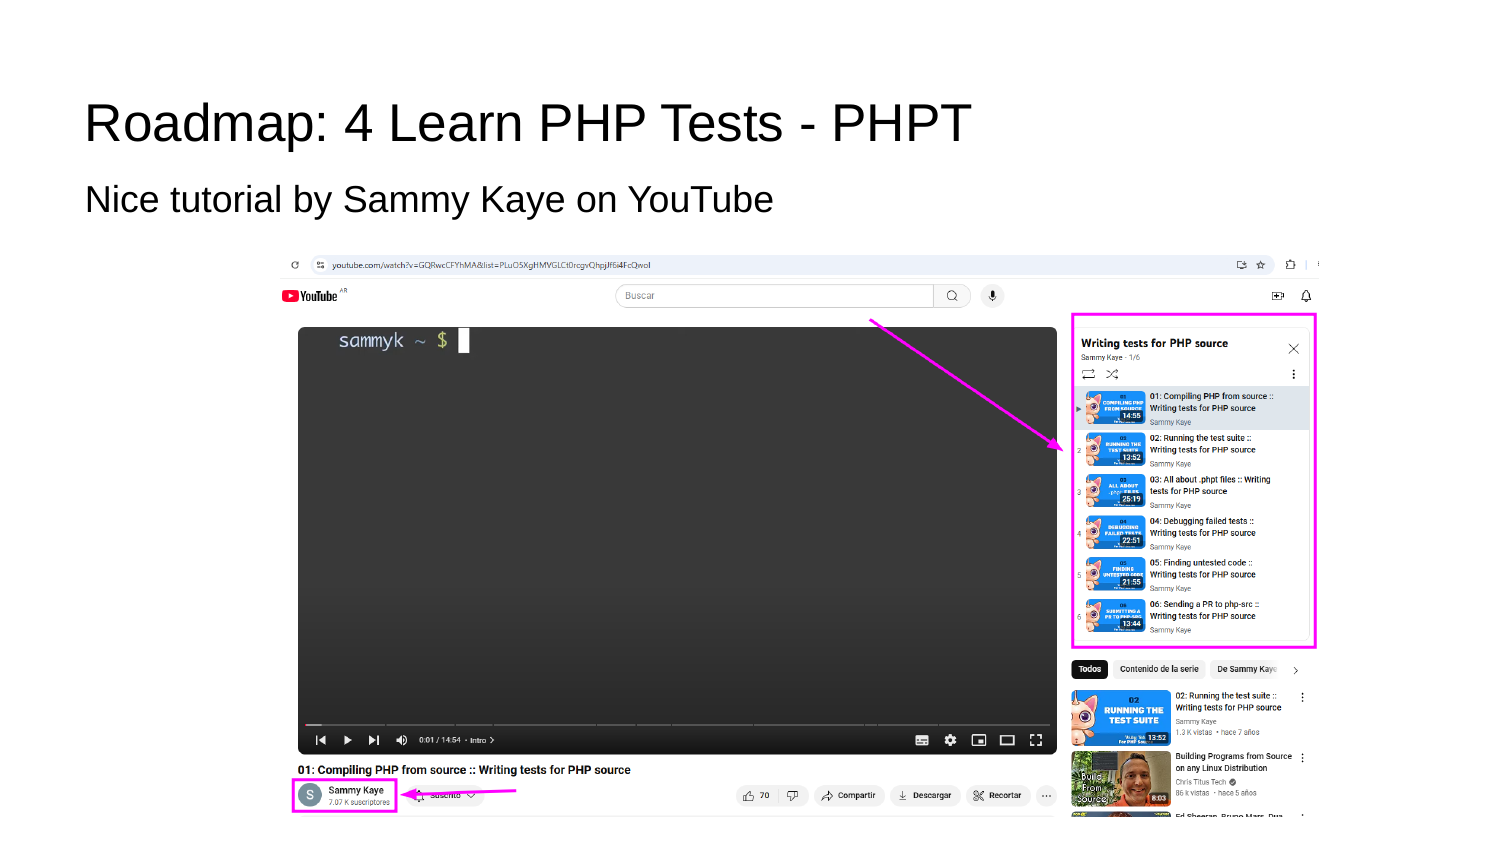

# Roadmap: 4 Learn PHP Tests - PHPT
Nice tutorial by Sammy Kaye on YouTube